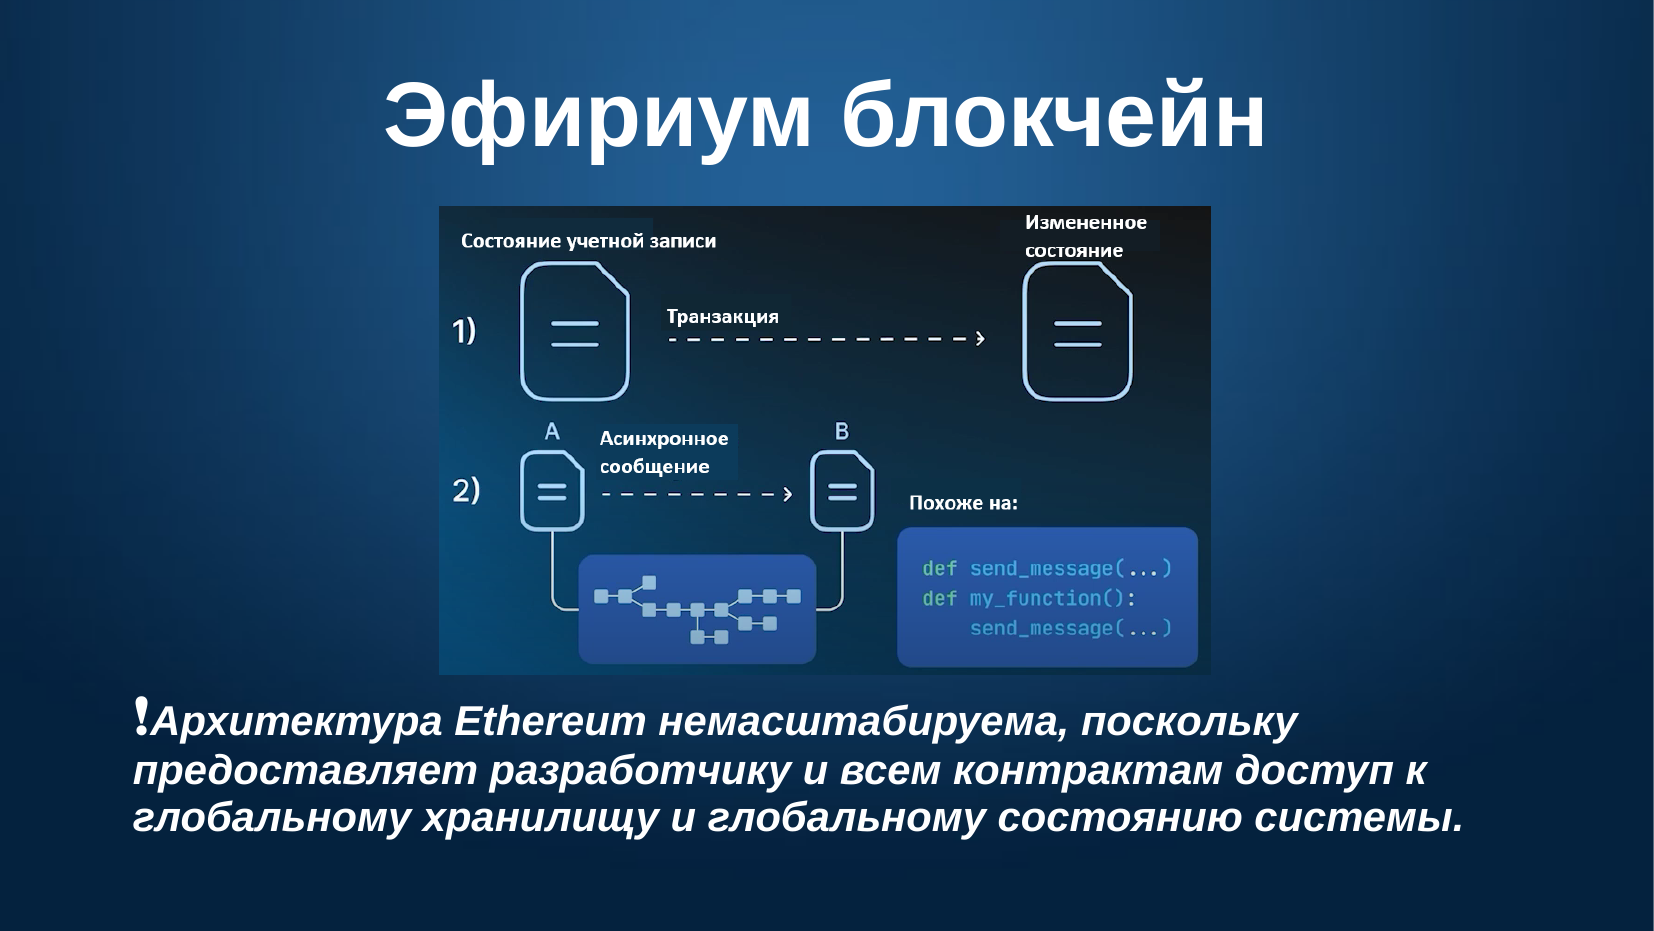

# Эфириум блокчейн
❗Архитектура Ethereum немасштабируема, поскольку предоставляет разработчику и всем контрактам доступ к глобальному хранилищу и глобальному состоянию системы.